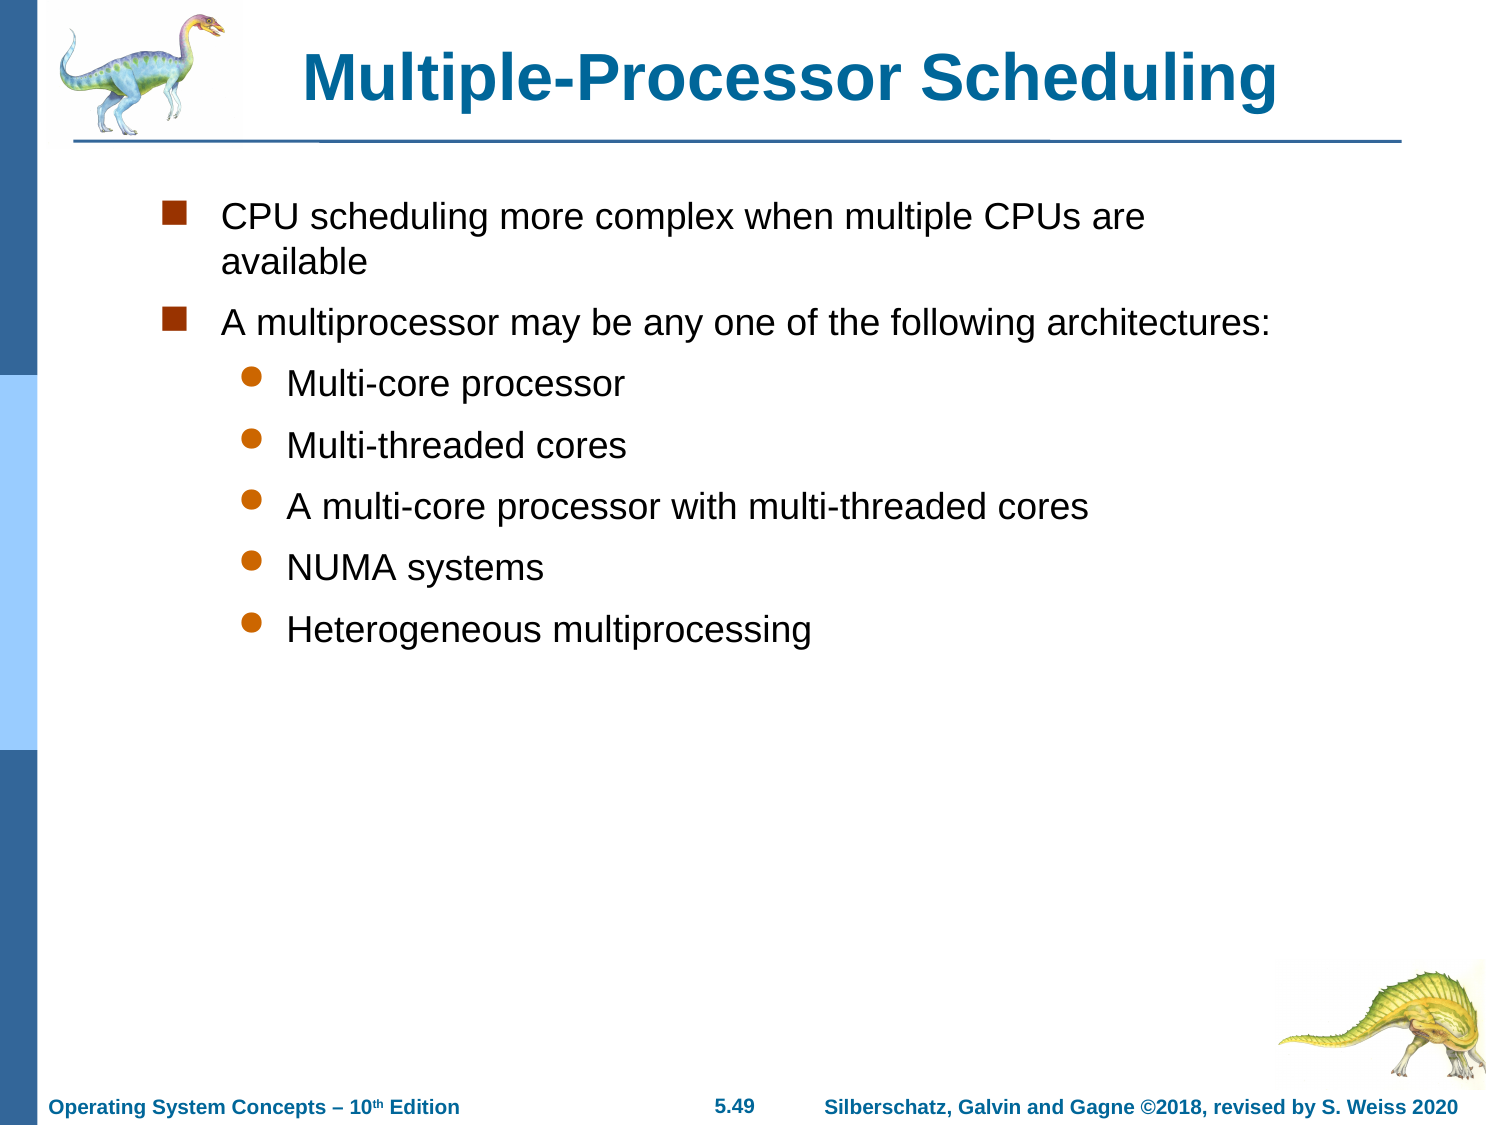

Multiple-Processor Scheduling
CPU scheduling more complex when multiple CPUs are available
A multiprocessor may be any one of the following architectures:
Multi-core processor
Multi-threaded cores
A multi-core processor with multi-threaded cores
NUMA systems
Heterogeneous multiprocessing